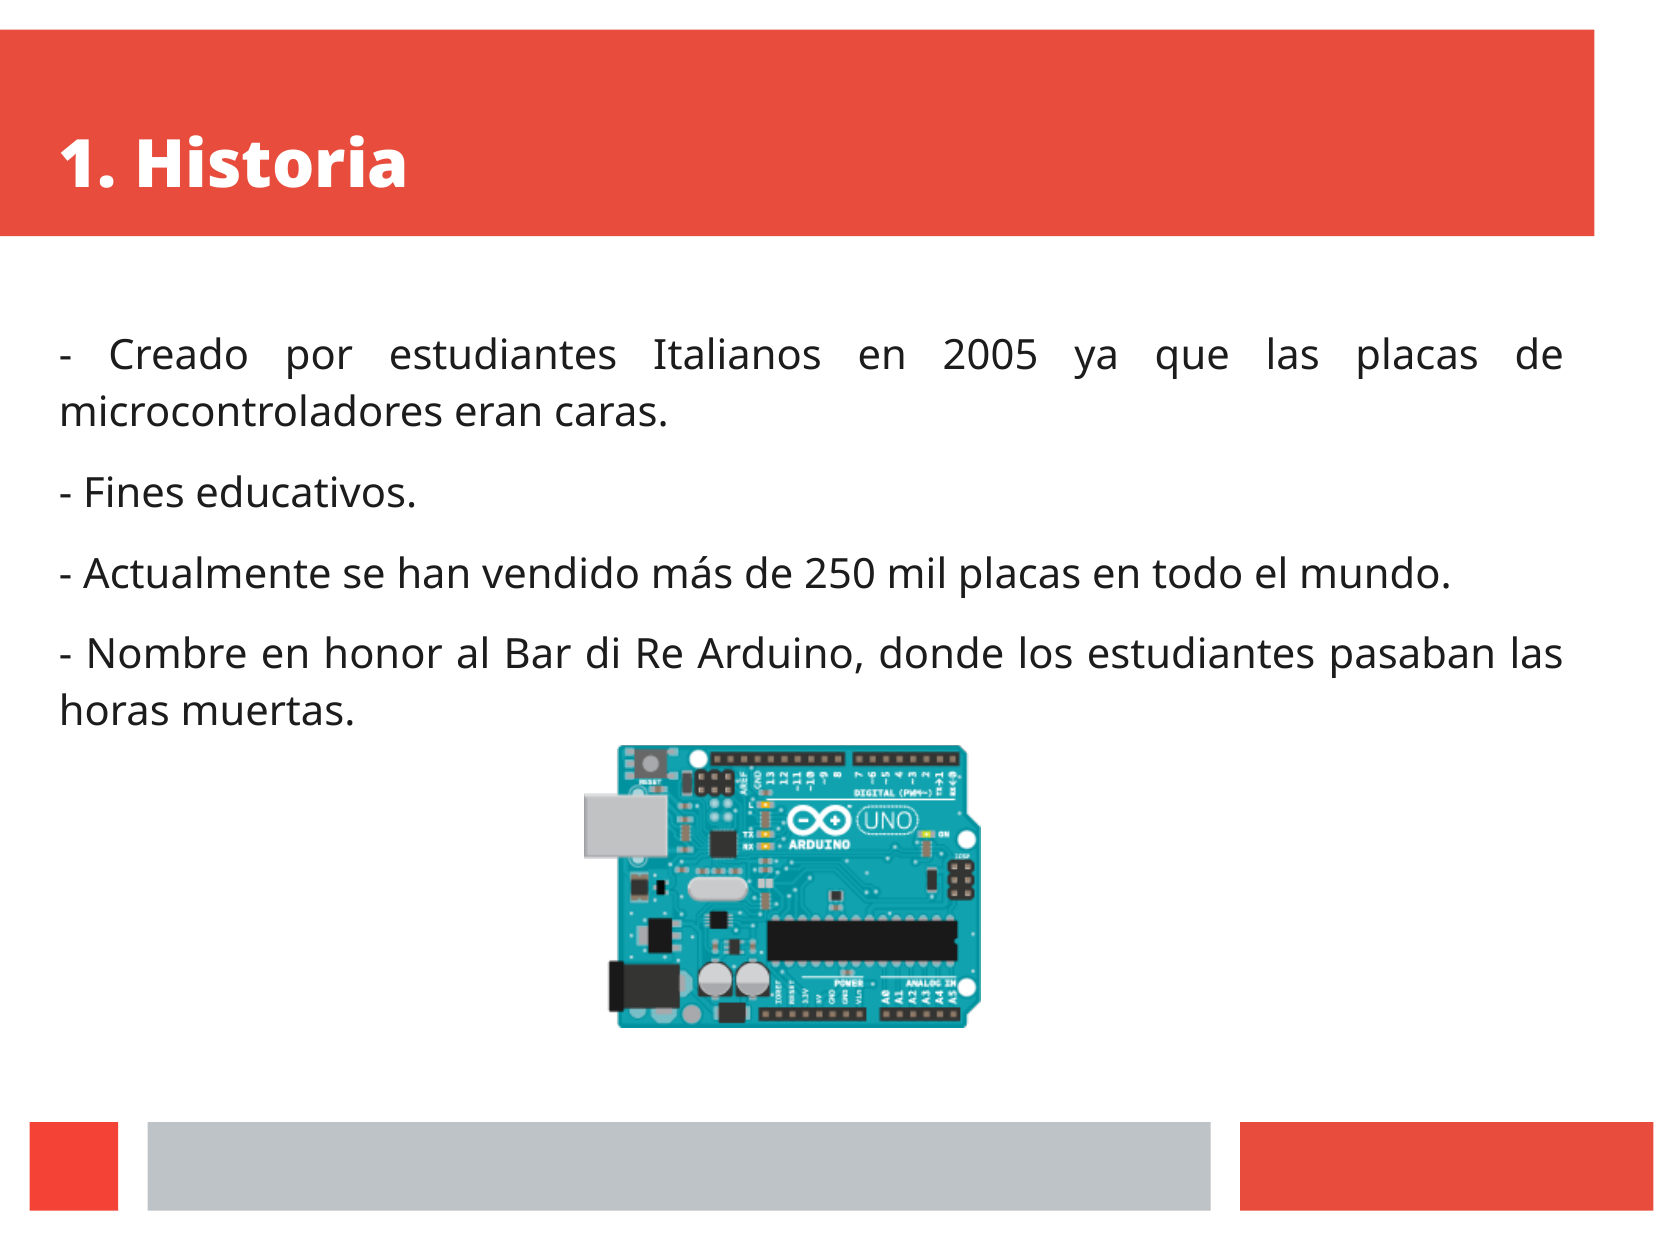

# 1. Historia
- Creado por estudiantes Italianos en 2005 ya que las placas de microcontroladores eran caras.
- Fines educativos.
- Actualmente se han vendido más de 250 mil placas en todo el mundo.
- Nombre en honor al Bar di Re Arduino, donde los estudiantes pasaban las horas muertas.